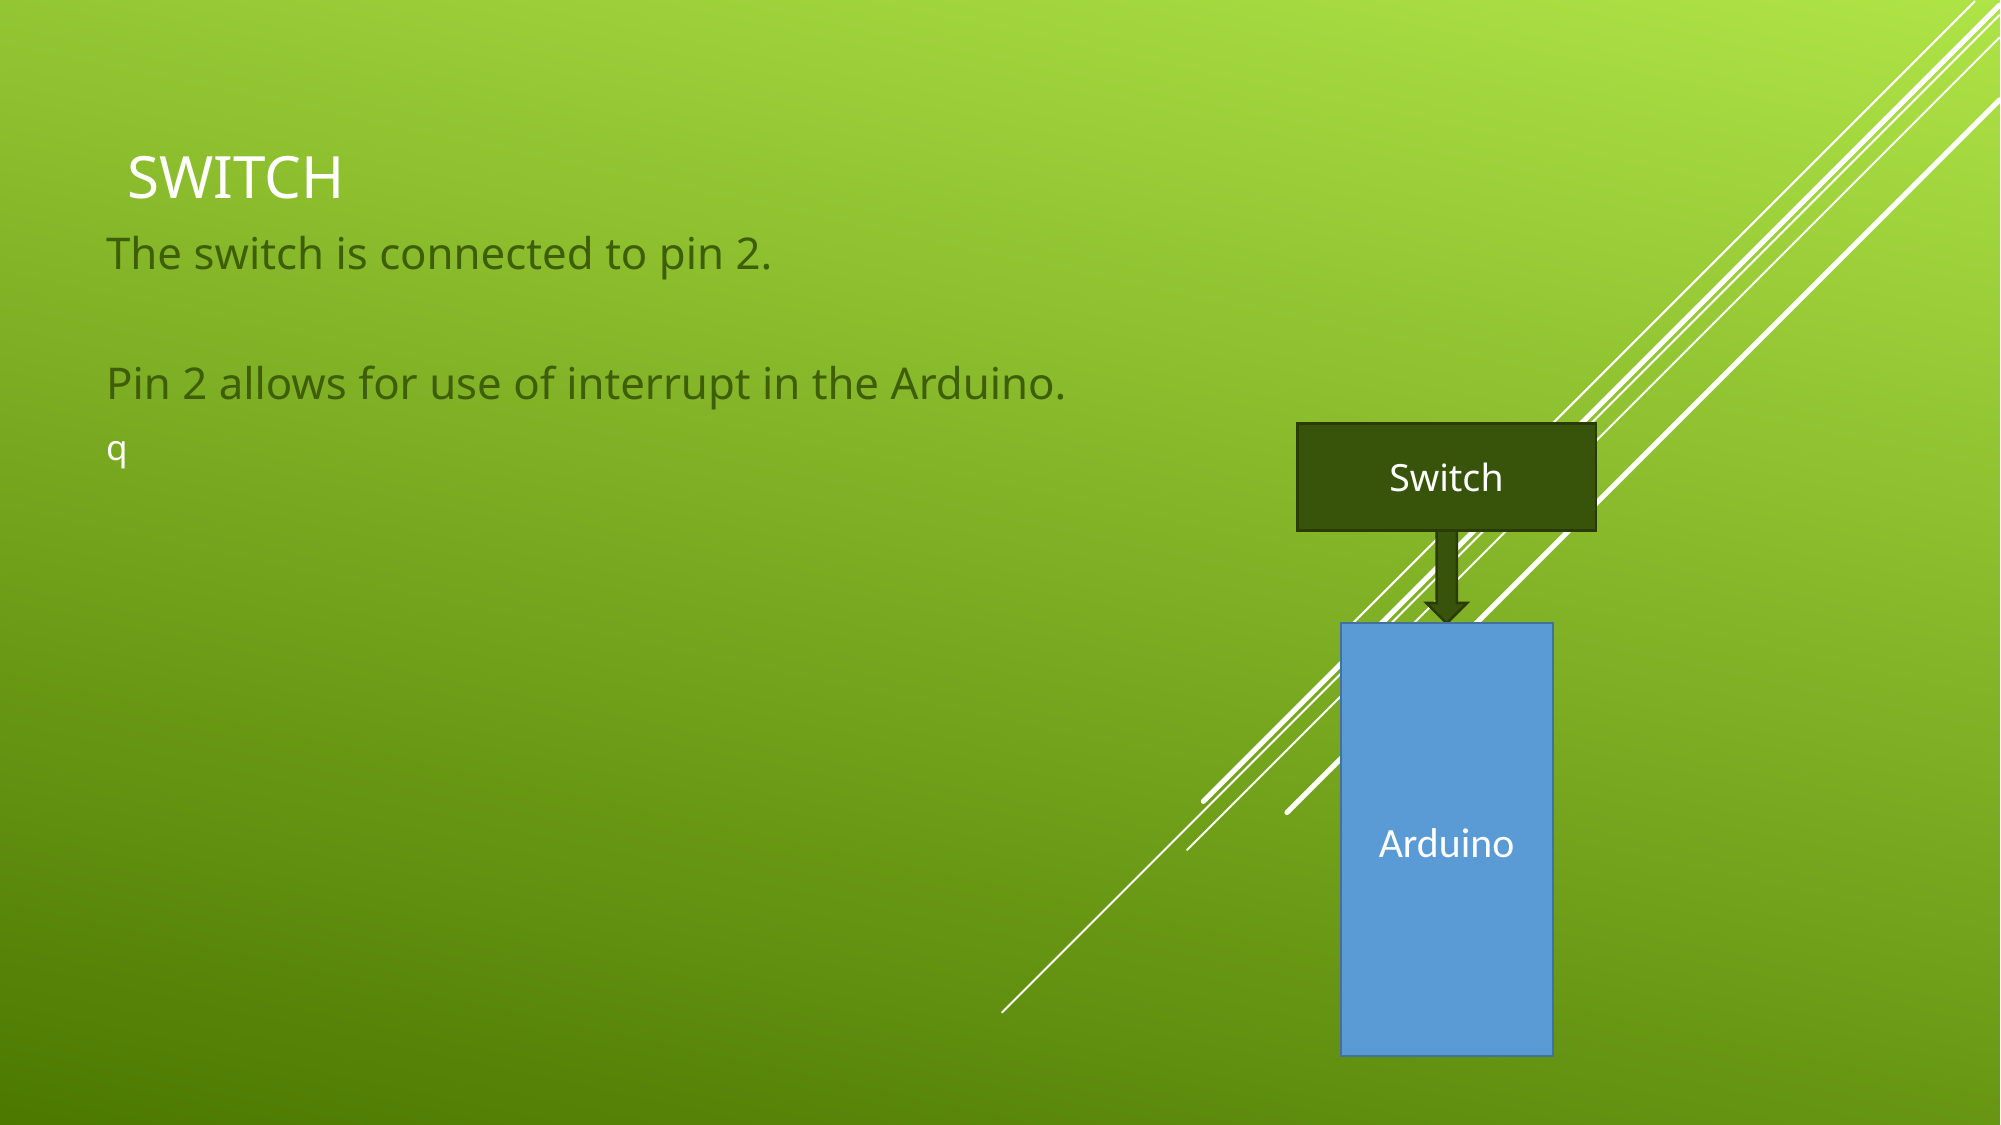

# Switch
The switch is connected to pin 2.
Pin 2 allows for use of interrupt in the Arduino.
Switch
Arduino